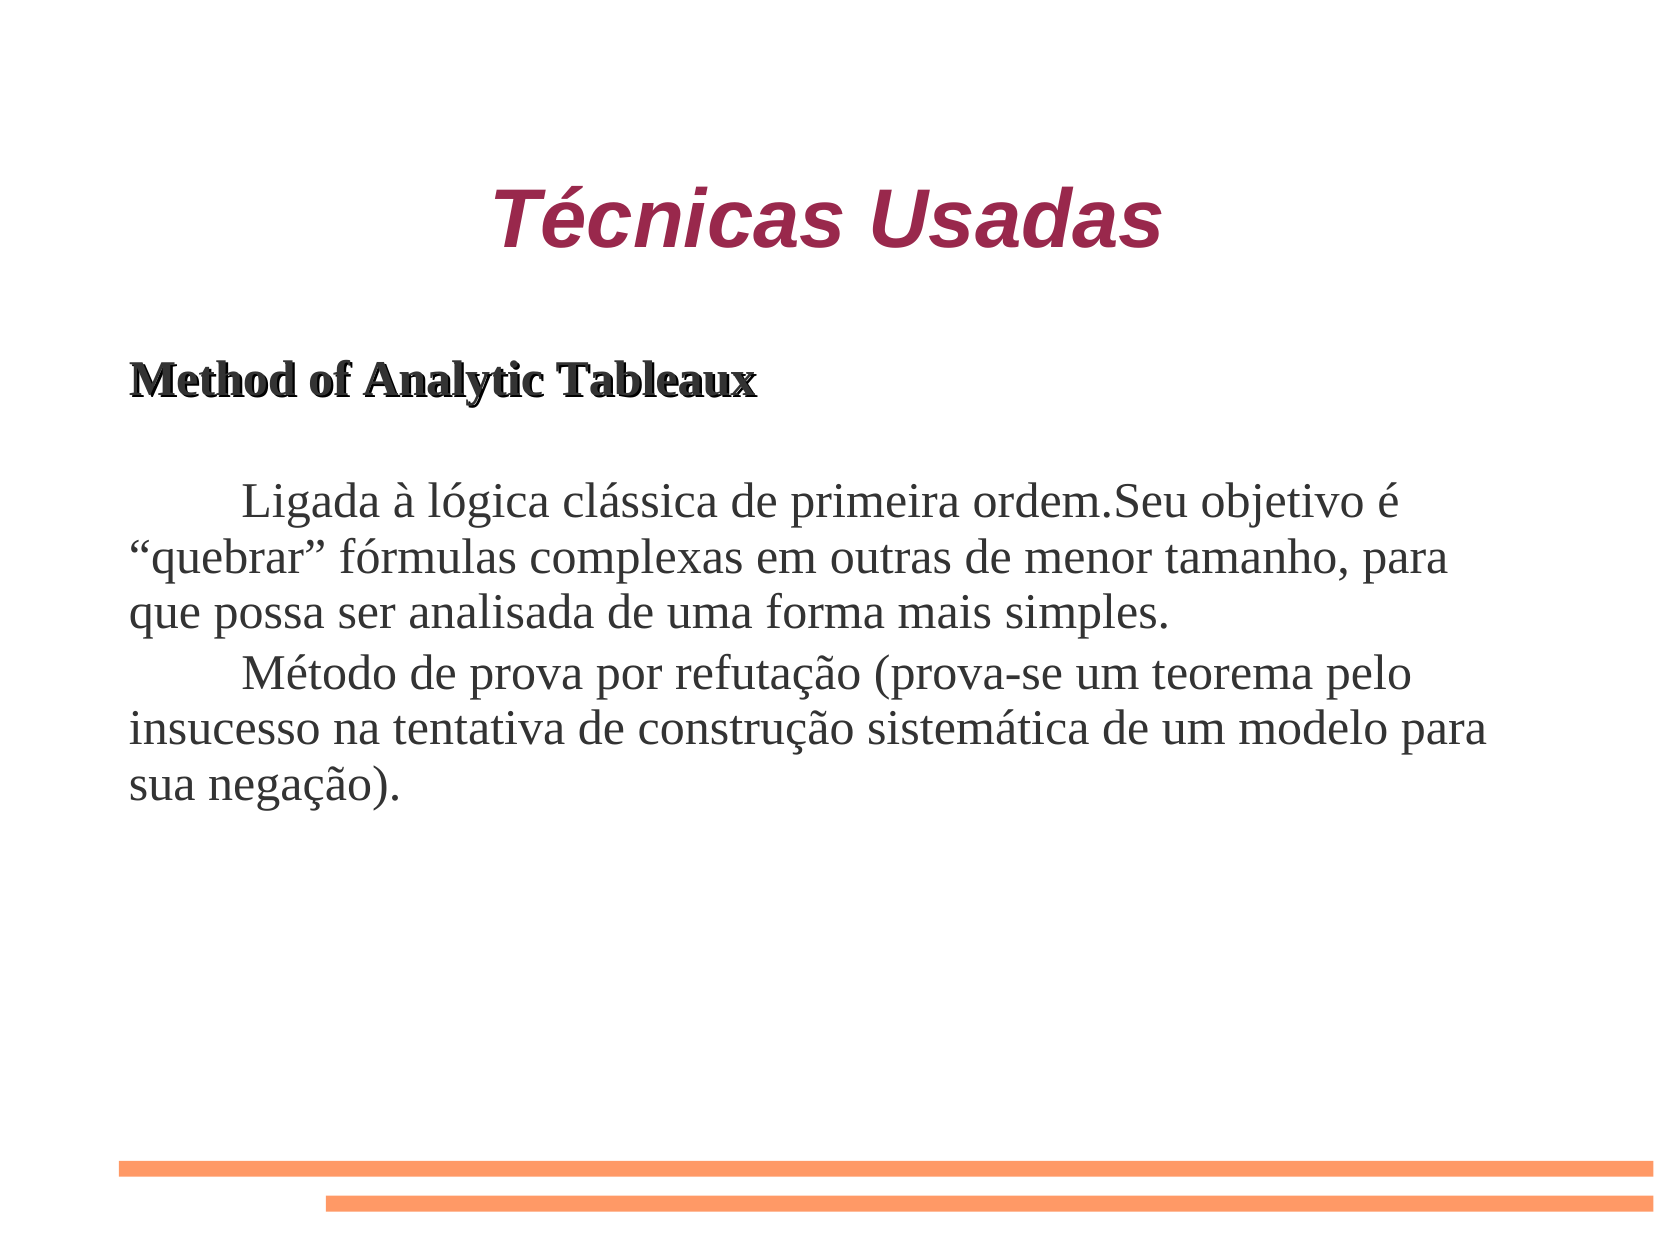

# Técnicas Usadas
Method of Analytic Tableaux
 Ligada à lógica clássica de primeira ordem.Seu objetivo é “quebrar” fórmulas complexas em outras de menor tamanho, para que possa ser analisada de uma forma mais simples.
 Método de prova por refutação (prova-se um teorema pelo insucesso na tentativa de construção sistemática de um modelo para sua negação).